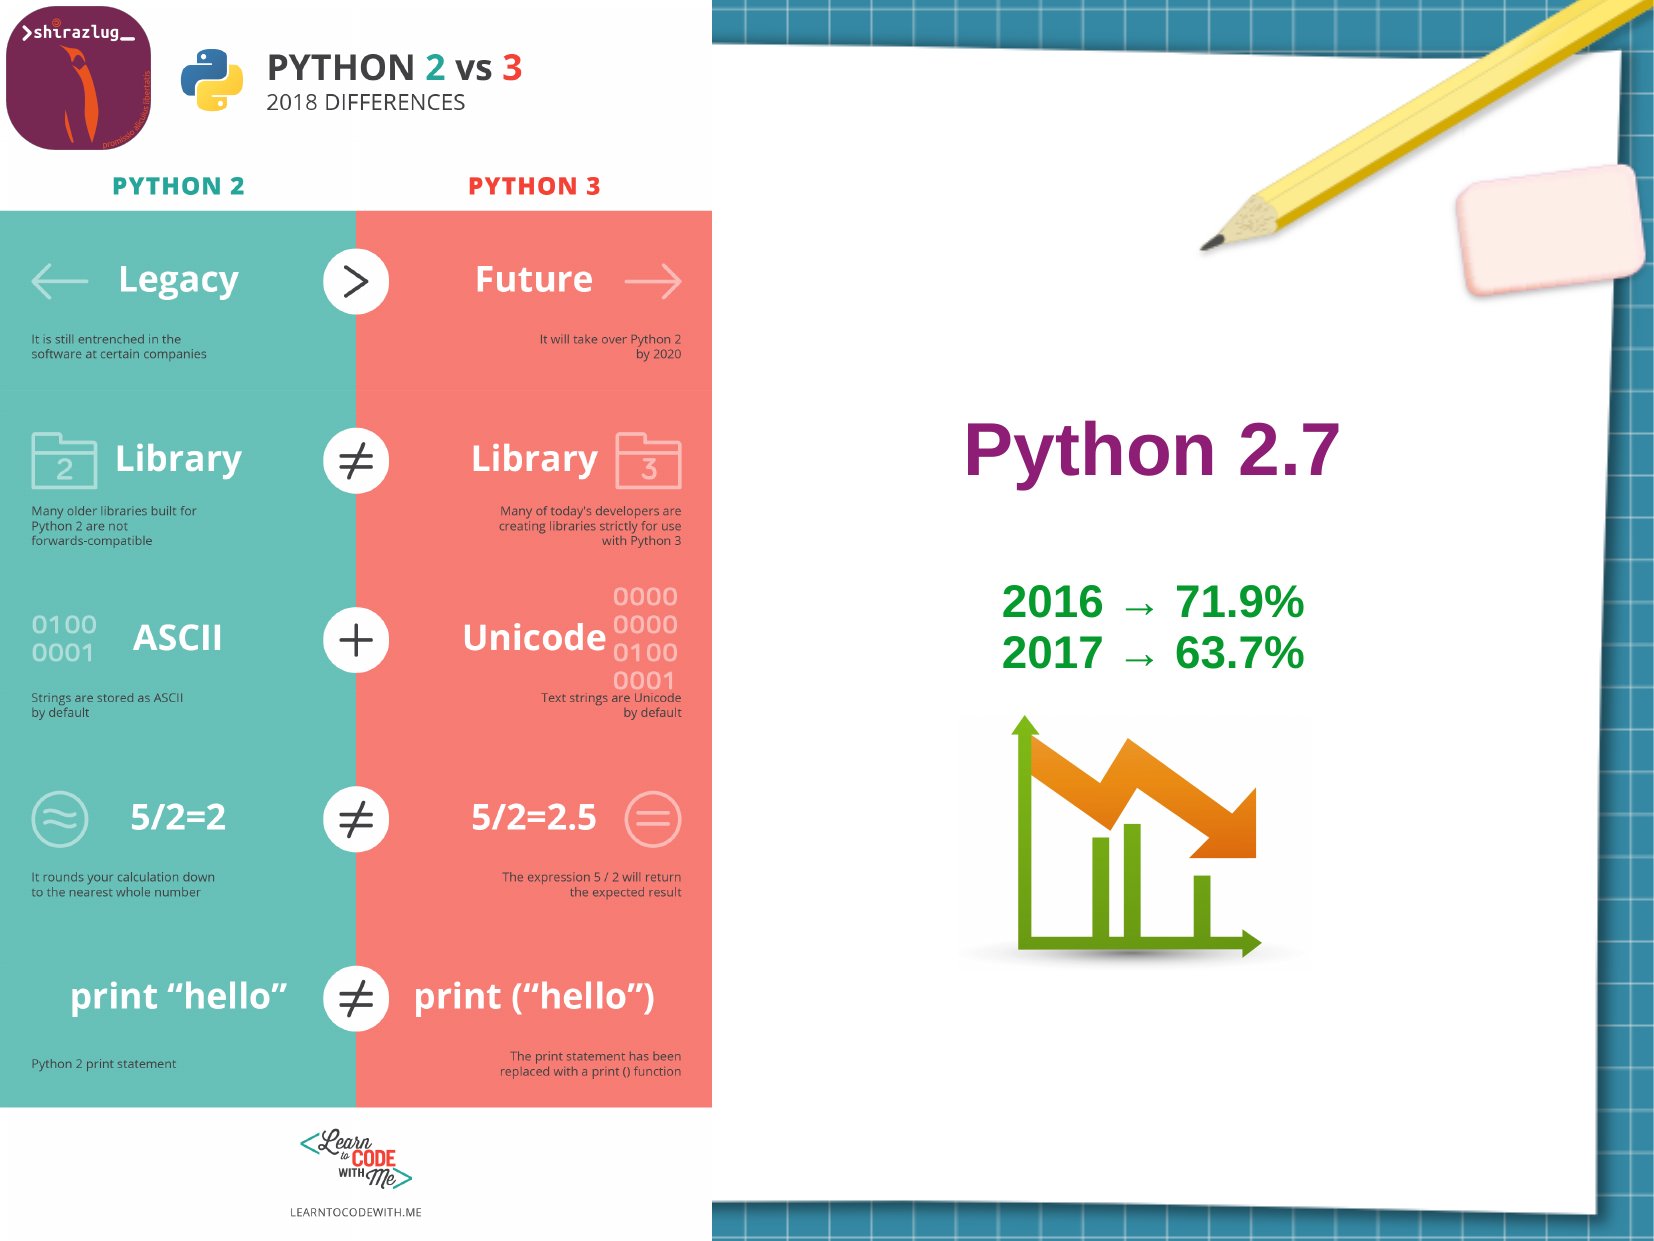

Python 2.7
2016 → 71.9%
2017 → 63.7%